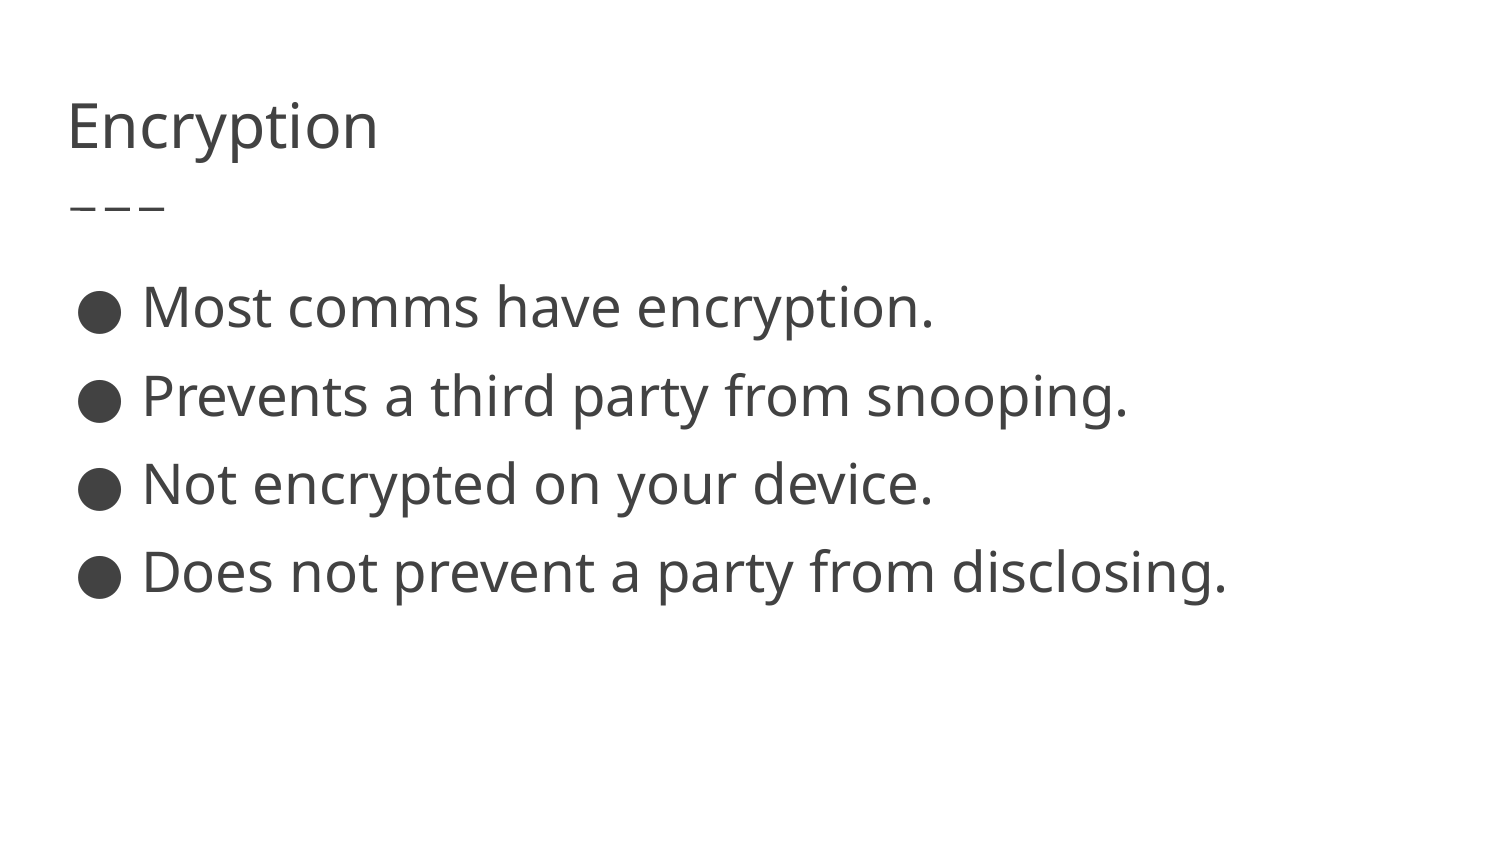

# Encryption
Most comms have encryption.
Prevents a third party from snooping.
Not encrypted on your device.
Does not prevent a party from disclosing.